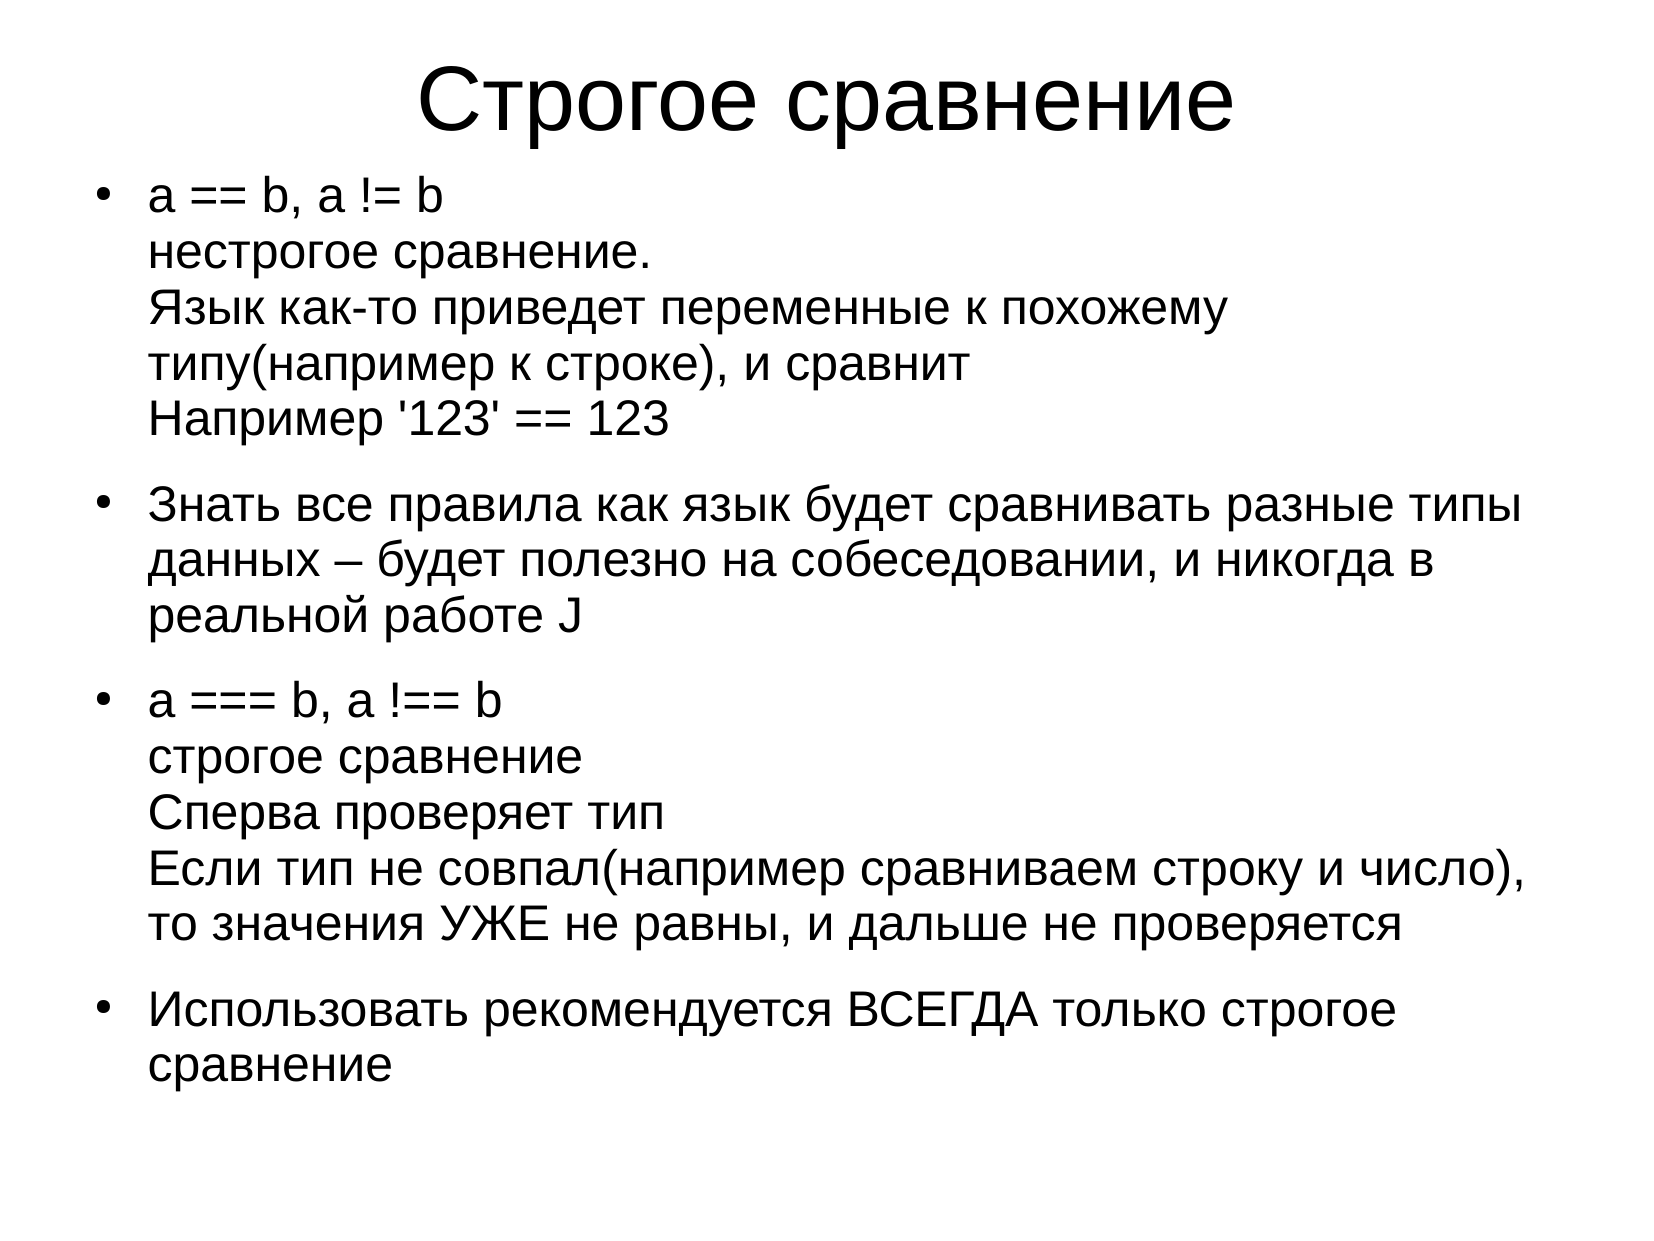

# Строгое сравнение
a == b, a != b
нестрогое сравнение.
Язык как-то приведет переменные к похожему типу(например к строке), и сравнит
Например '123' == 123
Знать все правила как язык будет сравнивать разные типы данных – будет полезно на собеседовании, и никогда в реальной работе J
a === b, a !== b
строгое сравнение
Сперва проверяет тип
Если тип не совпал(например сравниваем строку и число), то значения УЖЕ не равны, и дальше не проверяется
Использовать рекомендуется ВСЕГДА только строгое сравнение